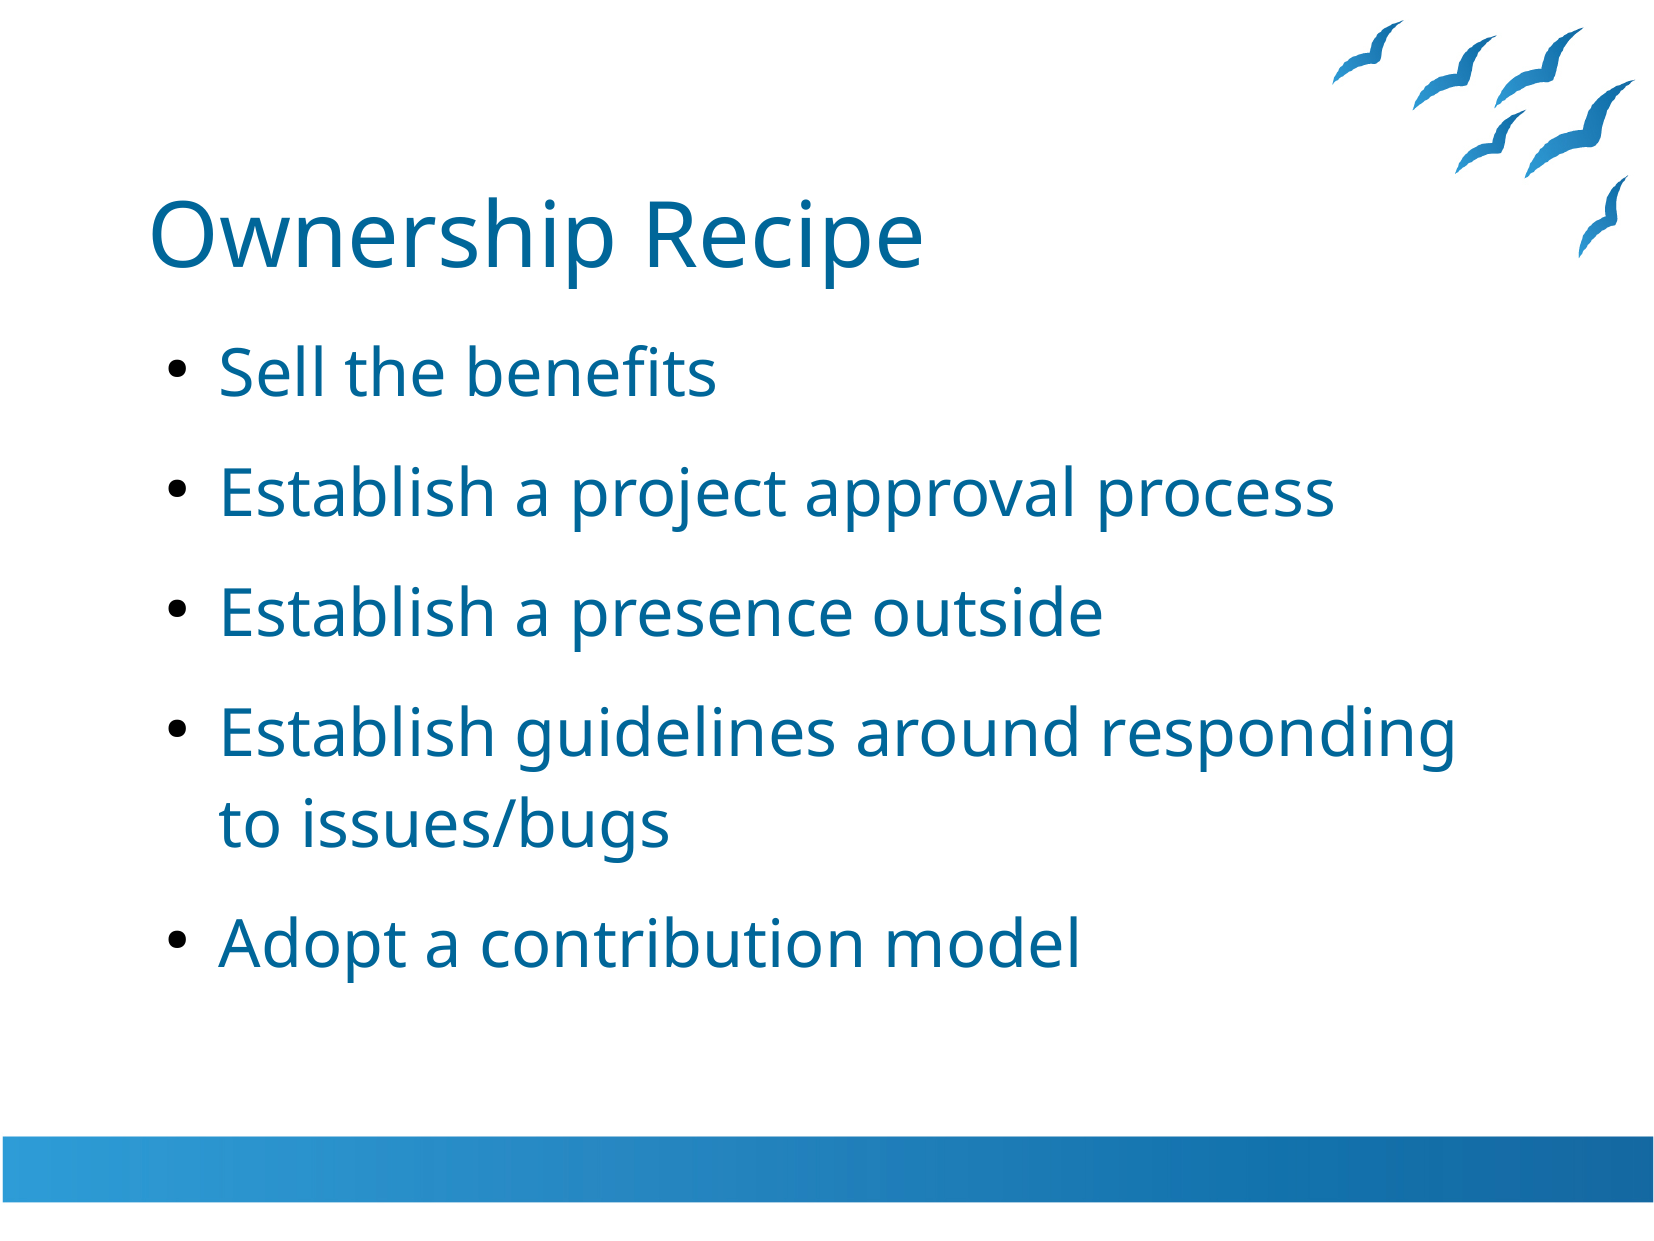

# Ownership Recipe
Sell the benefits
Establish a project approval process
Establish a presence outside
Establish guidelines around responding to issues/bugs
Adopt a contribution model